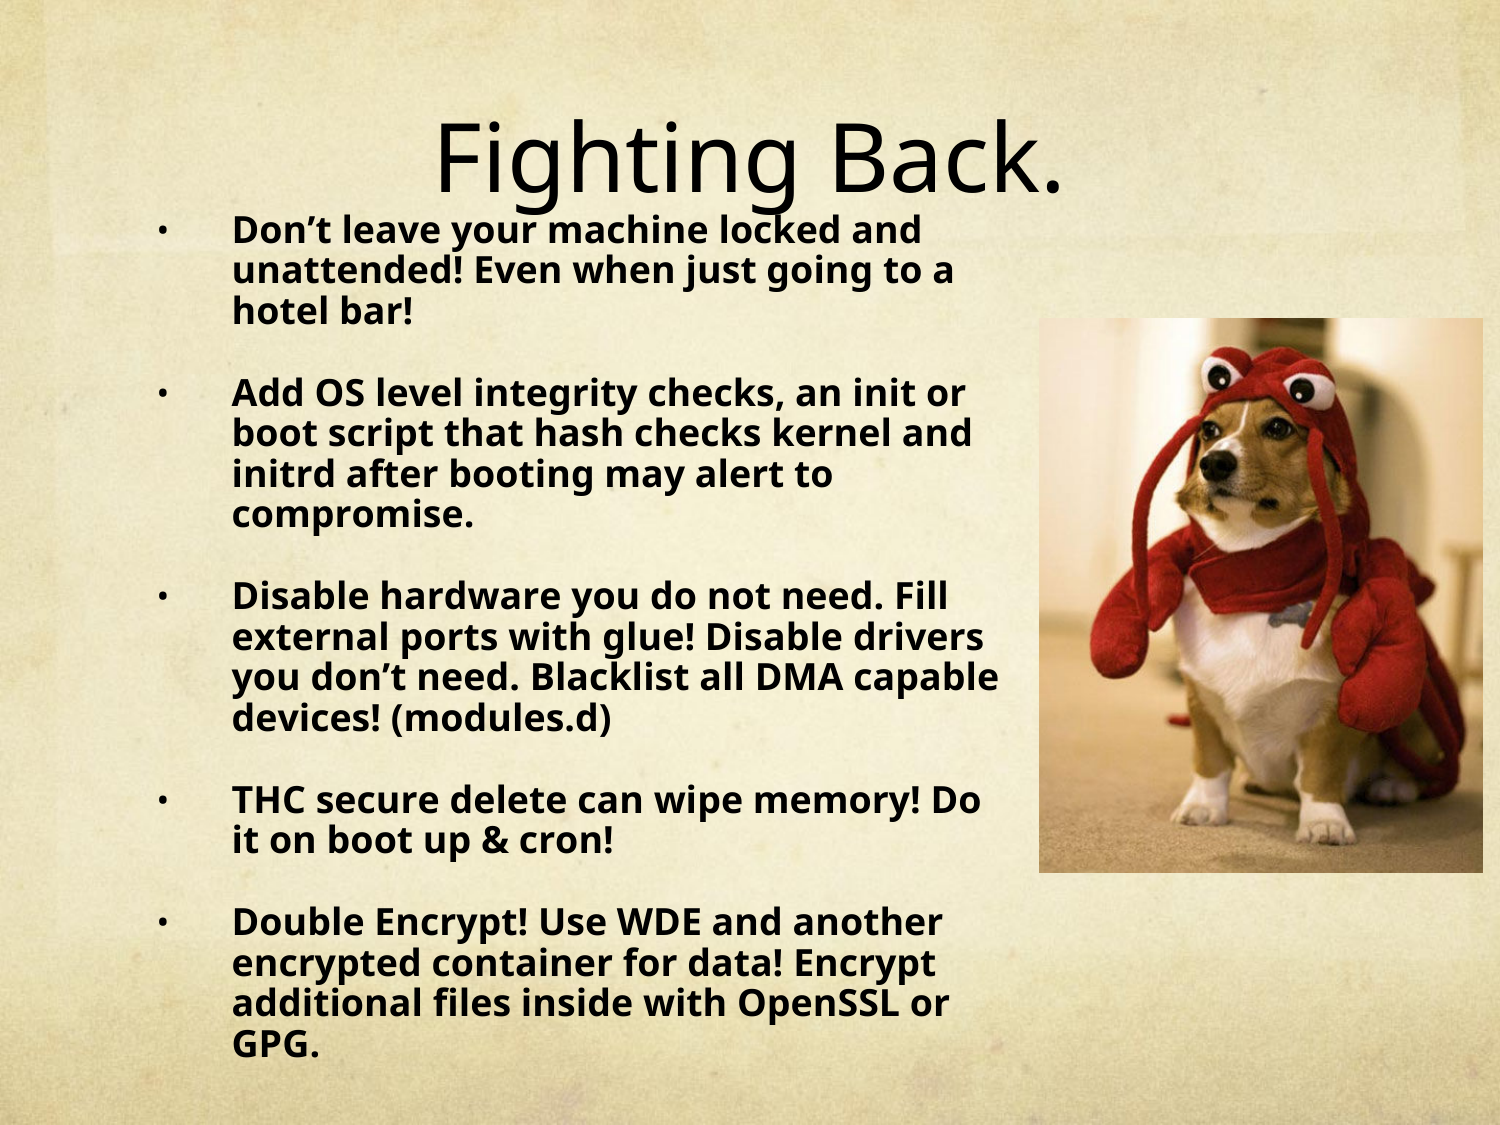

Fighting Back.
Don’t leave your machine locked and unattended! Even when just going to a hotel bar!
Add OS level integrity checks, an init or boot script that hash checks kernel and initrd after booting may alert to compromise.
Disable hardware you do not need. Fill external ports with glue! Disable drivers you don’t need. Blacklist all DMA capable devices! (modules.d)
THC secure delete can wipe memory! Do it on boot up & cron!
Double Encrypt! Use WDE and another encrypted container for data! Encrypt additional files inside with OpenSSL or GPG.